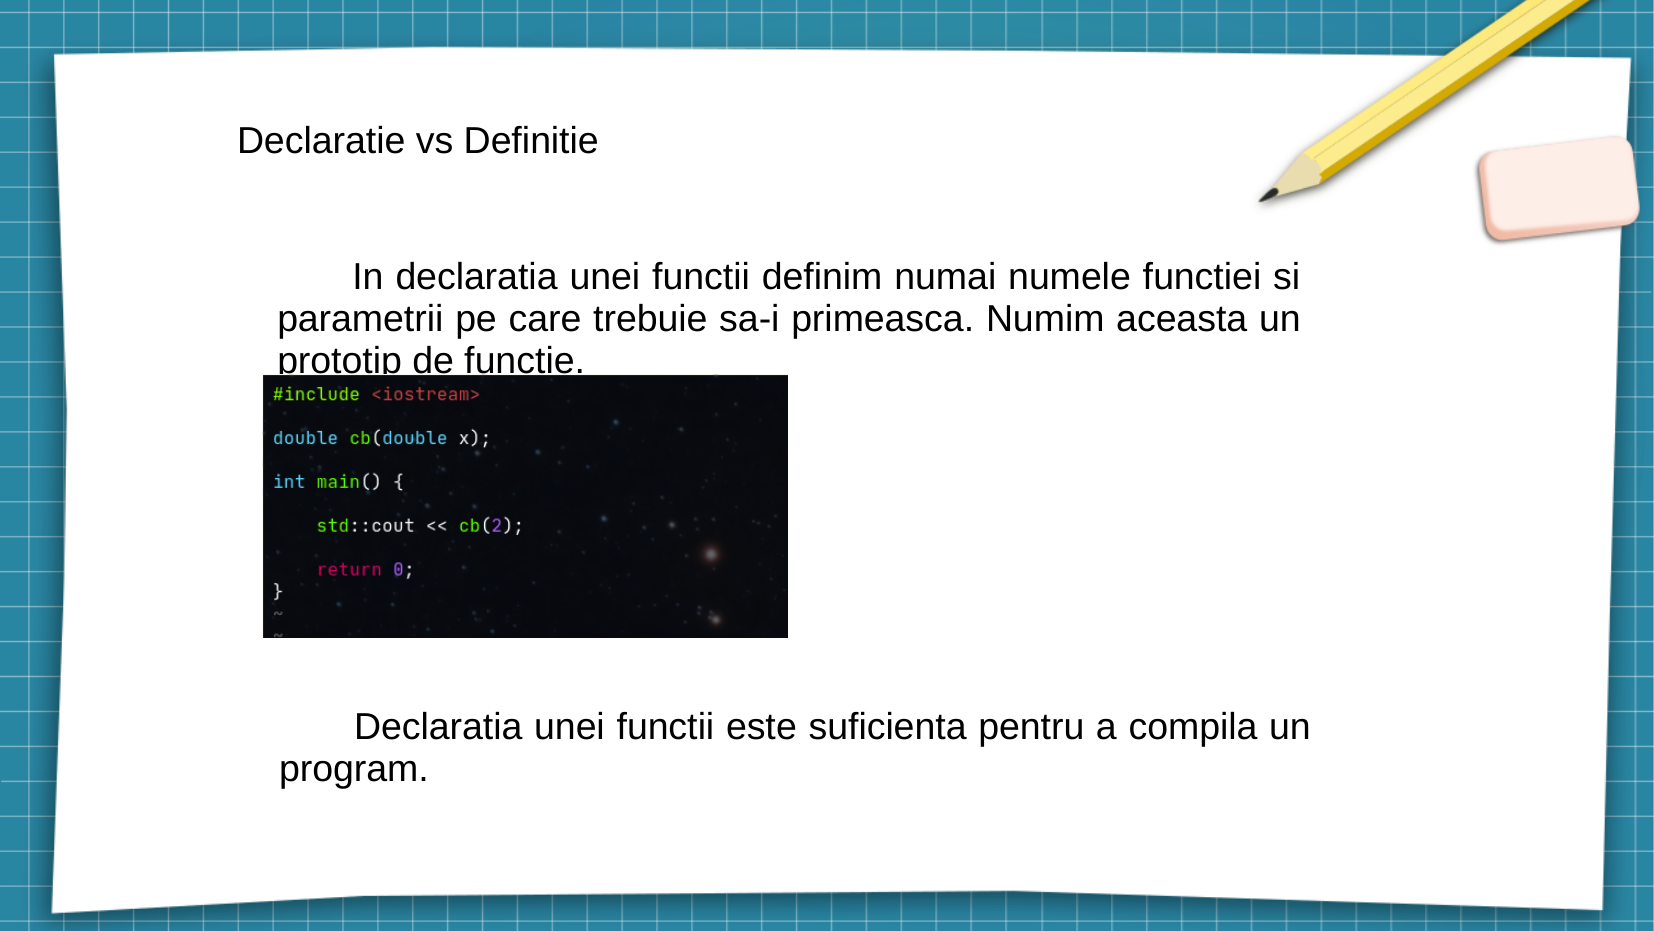

Declaratie vs Definitie
	In declaratia unei functii definim numai numele functiei si parametrii pe care trebuie sa-i primeasca. Numim aceasta un prototip de functie.
	Declaratia unei functii este suficienta pentru a compila un program.